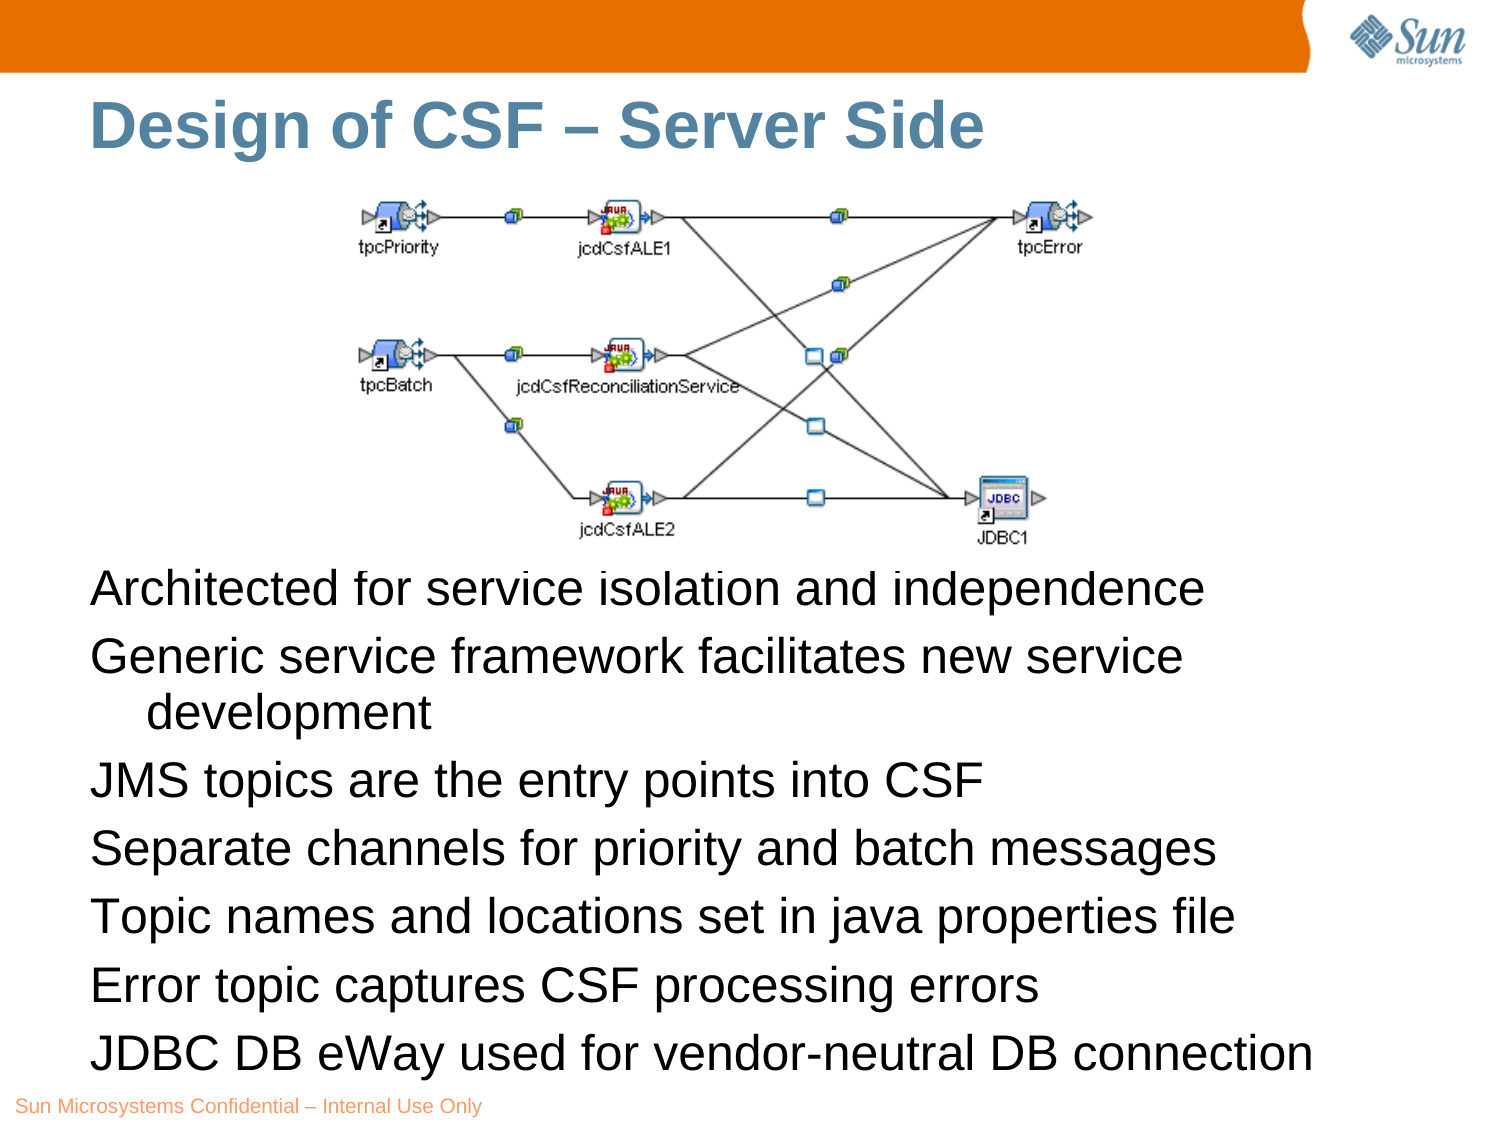

# Design of CSF – Server Side
Architected for service isolation and independence
Generic service framework facilitates new service development
JMS topics are the entry points into CSF
Separate channels for priority and batch messages
Topic names and locations set in java properties file
Error topic captures CSF processing errors
JDBC DB eWay used for vendor-neutral DB connection